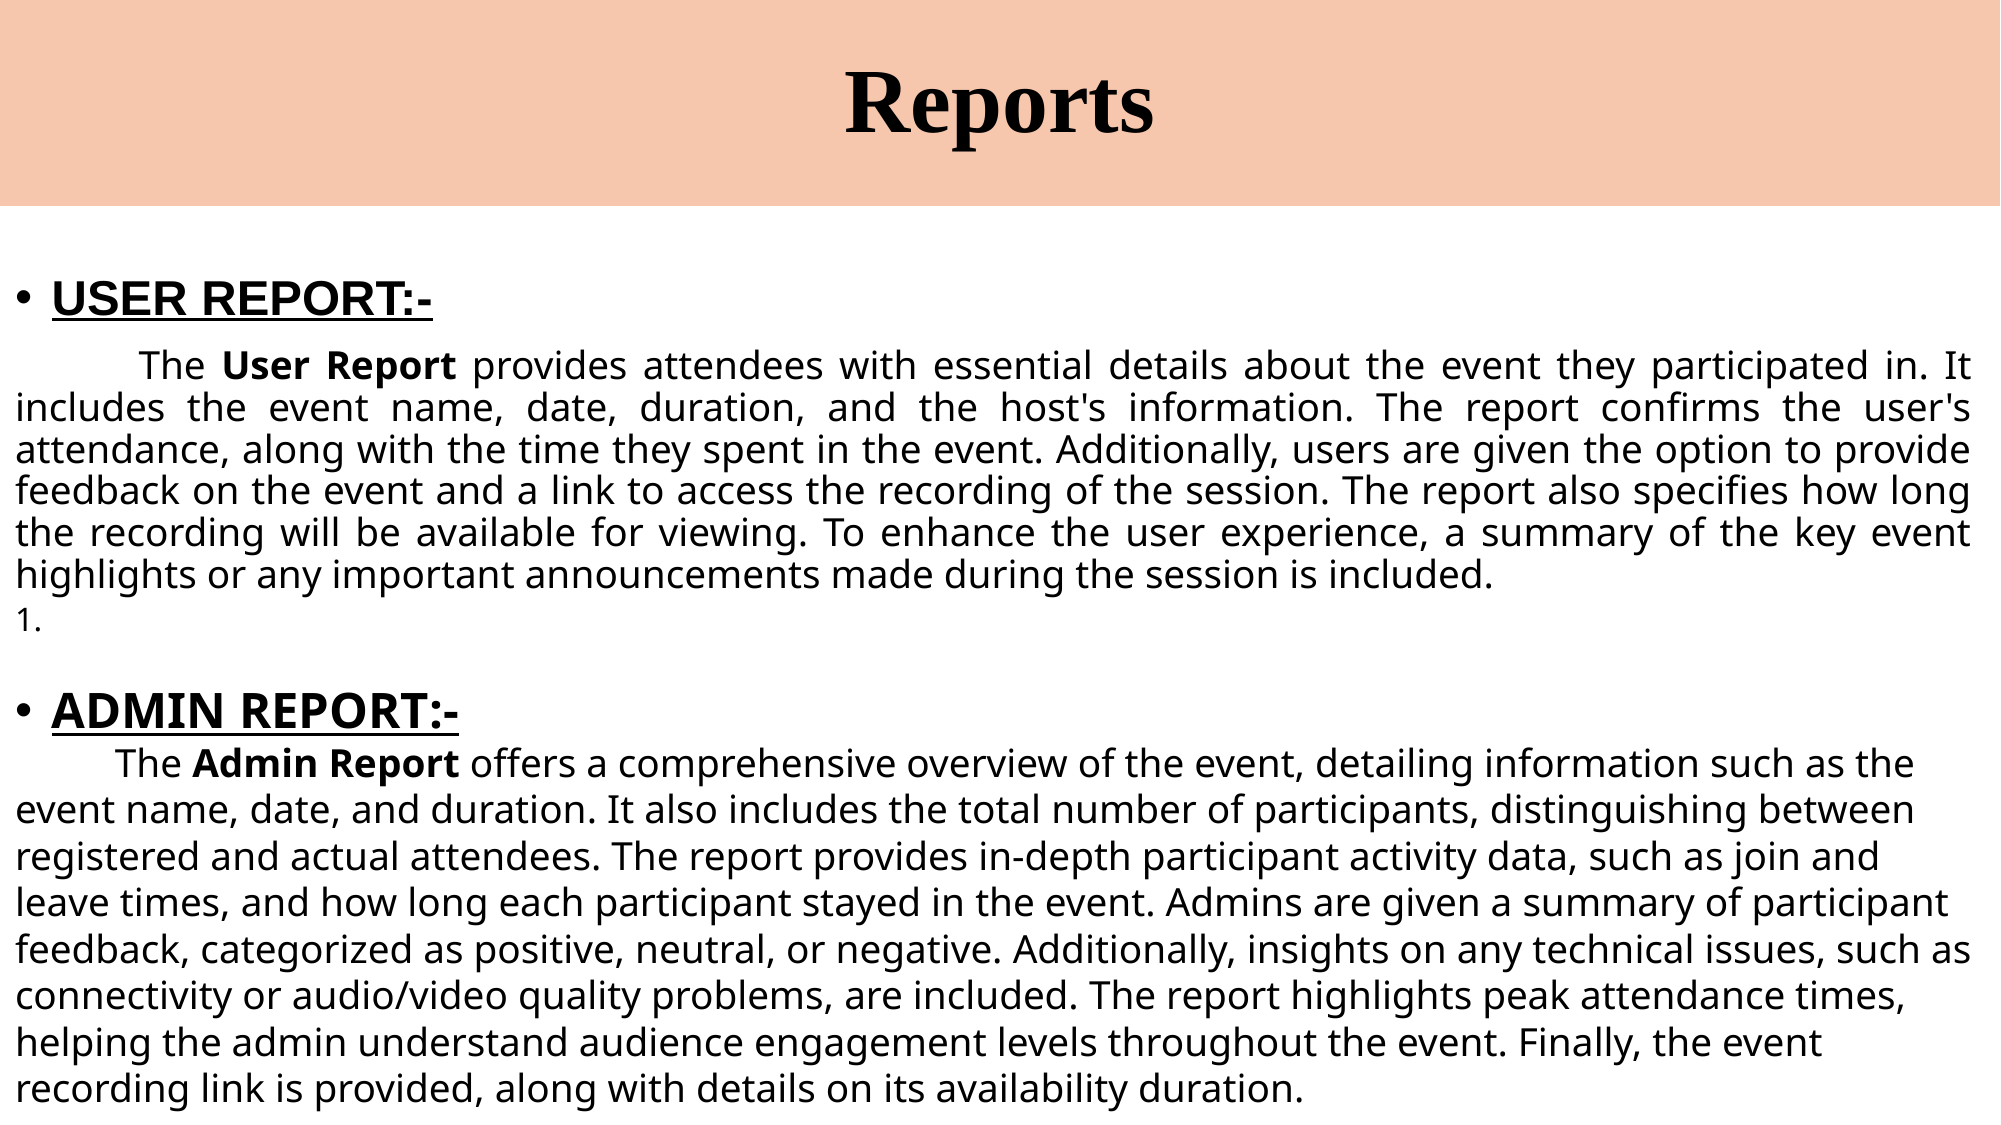

# Reports
USER REPORT:-
 The User Report provides attendees with essential details about the event they participated in. It includes the event name, date, duration, and the host's information. The report confirms the user's attendance, along with the time they spent in the event. Additionally, users are given the option to provide feedback on the event and a link to access the recording of the session. The report also specifies how long the recording will be available for viewing. To enhance the user experience, a summary of the key event highlights or any important announcements made during the session is included.
ADMIN REPORT:-
 The Admin Report offers a comprehensive overview of the event, detailing information such as the event name, date, and duration. It also includes the total number of participants, distinguishing between registered and actual attendees. The report provides in-depth participant activity data, such as join and leave times, and how long each participant stayed in the event. Admins are given a summary of participant feedback, categorized as positive, neutral, or negative. Additionally, insights on any technical issues, such as connectivity or audio/video quality problems, are included. The report highlights peak attendance times, helping the admin understand audience engagement levels throughout the event. Finally, the event recording link is provided, along with details on its availability duration.